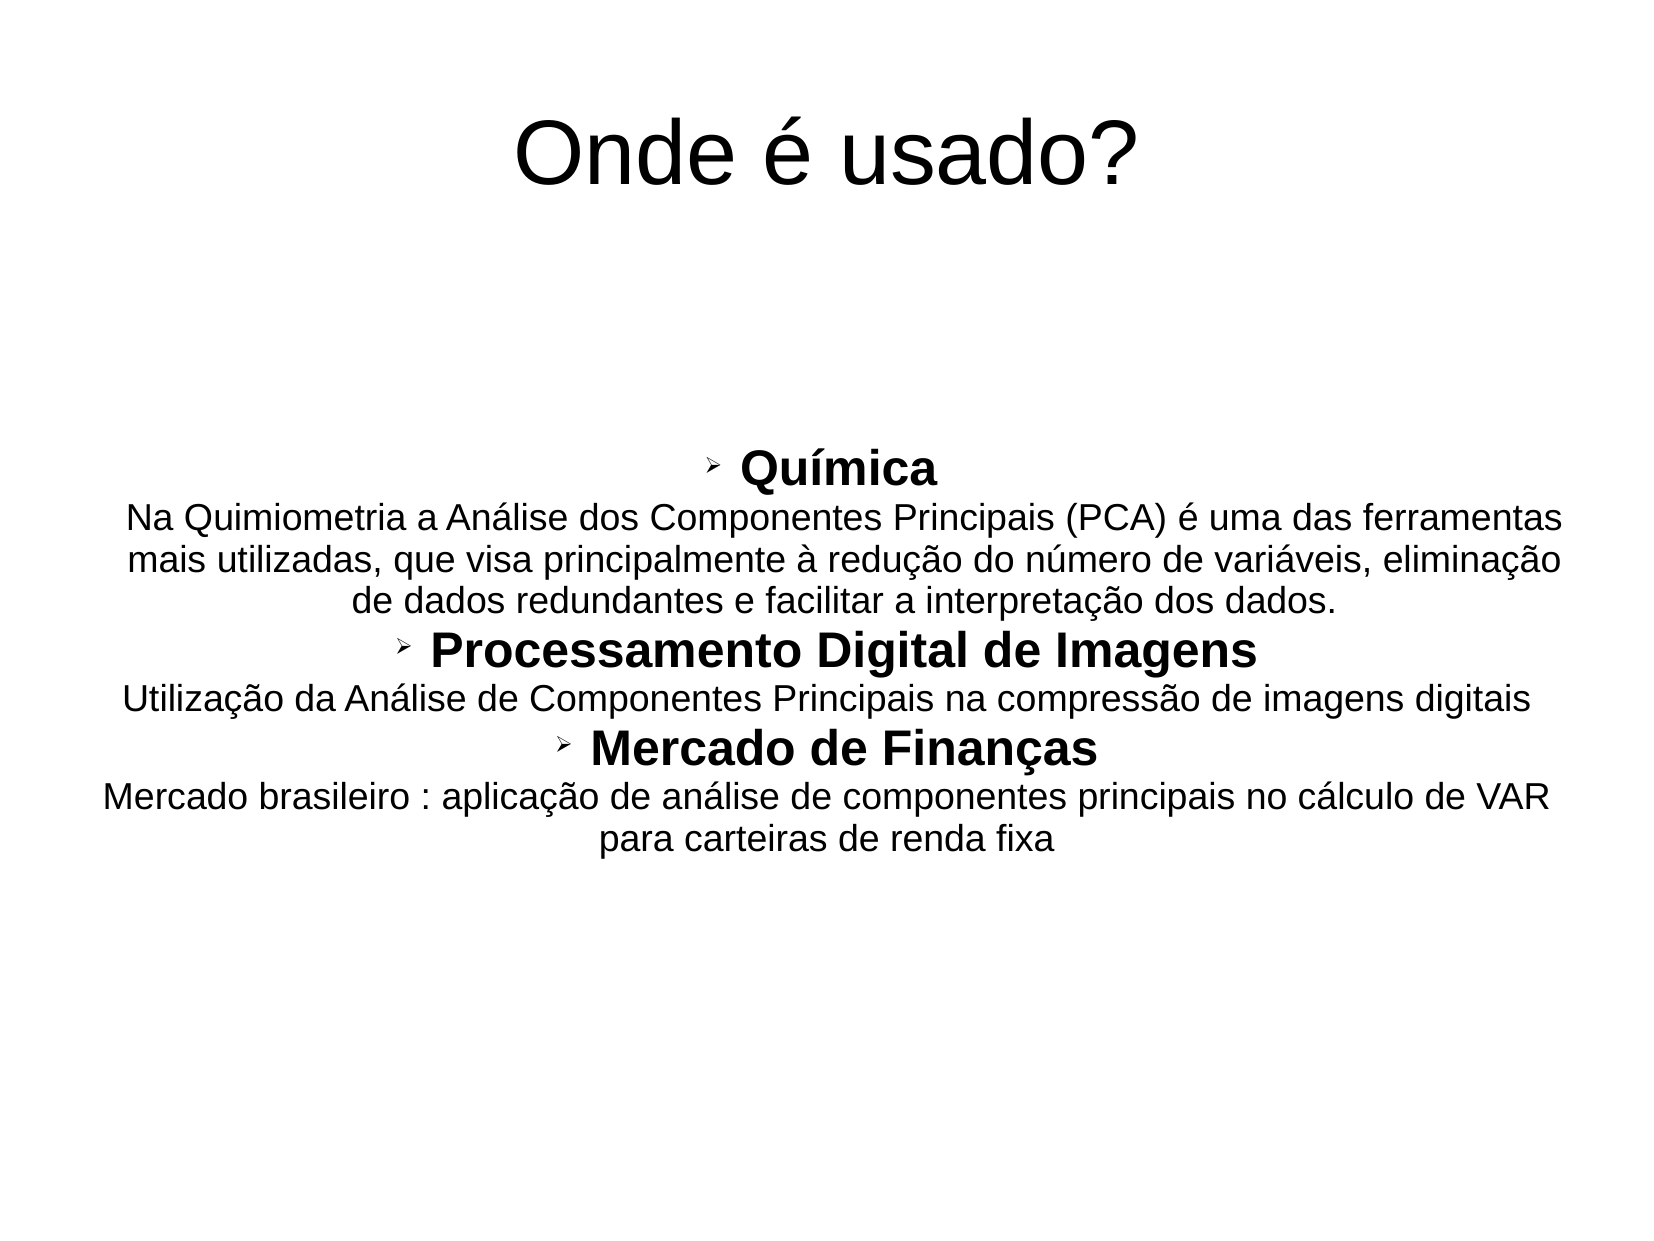

# Onde é usado?
Química
Na Quimiometria a Análise dos Componentes Principais (PCA) é uma das ferramentas mais utilizadas, que visa principalmente à redução do número de variáveis, eliminação de dados redundantes e facilitar a interpretação dos dados.
Processamento Digital de Imagens
Utilização da Análise de Componentes Principais na compressão de imagens digitais
Mercado de Finanças
Mercado brasileiro : aplicação de análise de componentes principais no cálculo de VAR para carteiras de renda fixa